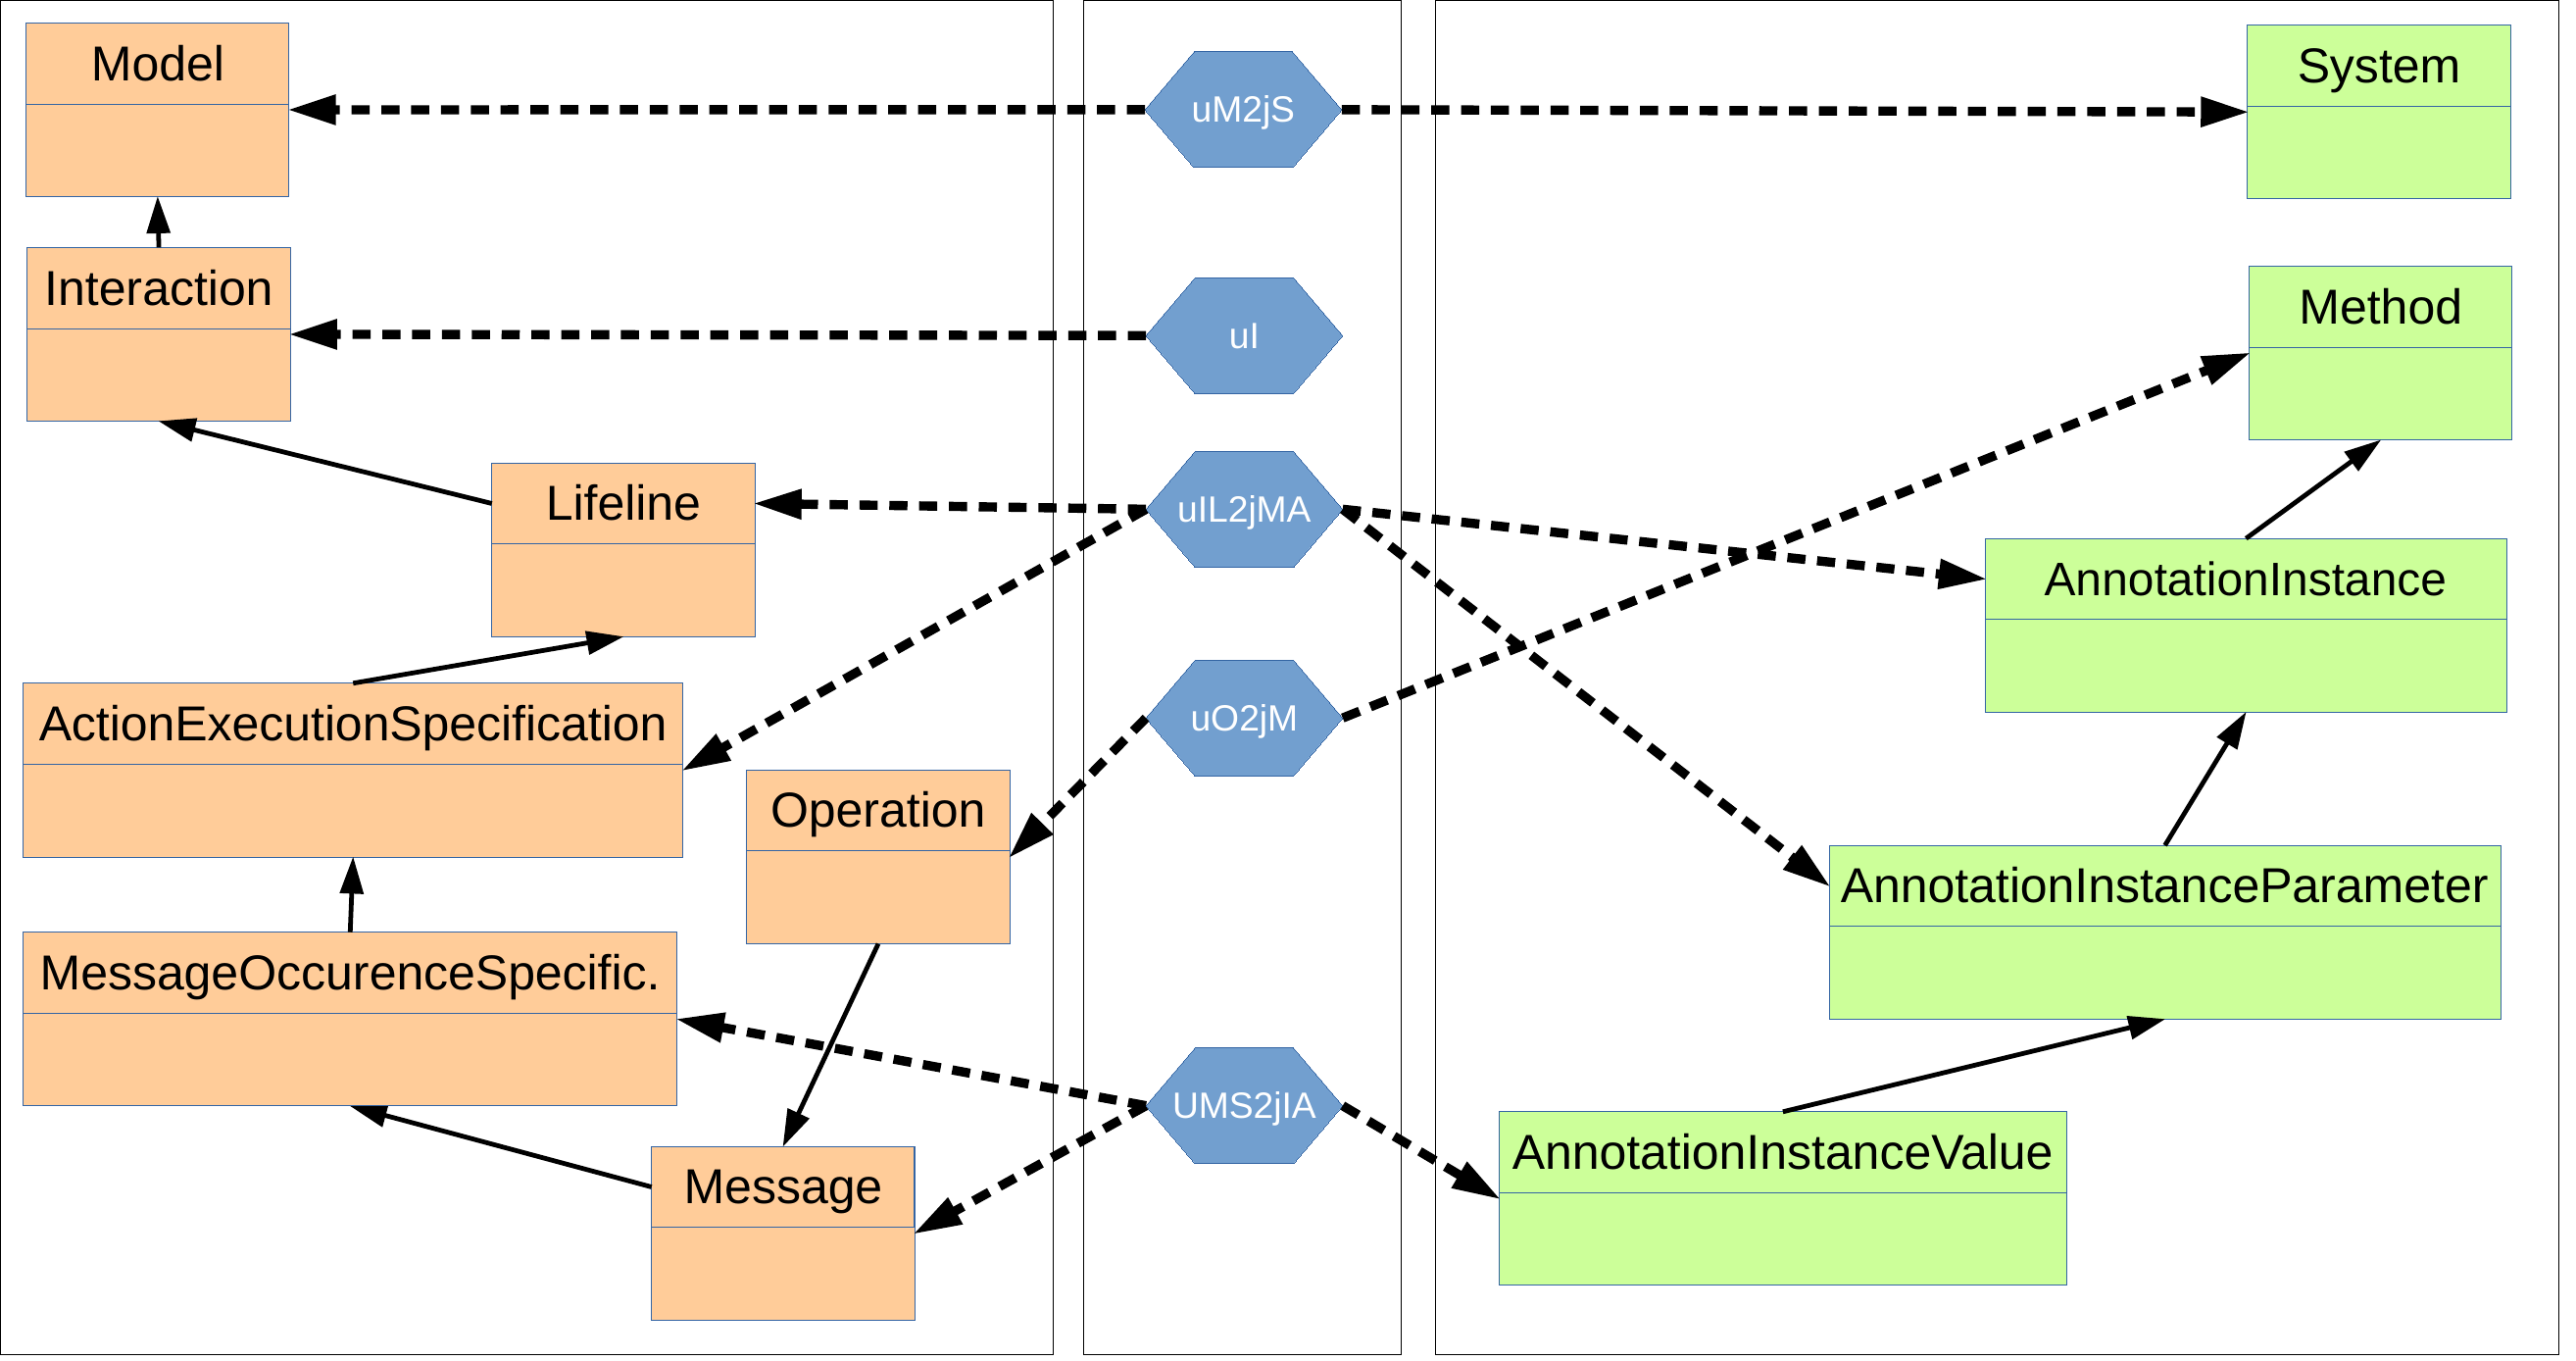

Model
System
uM2jS
Interaction
Method
uI
uIL2jMA
Lifeline
AnnotationInstance
uO2jM
ActionExecutionSpecification
Operation
AnnotationInstanceParameter
MessageOccurenceSpecific.
UMS2jIA
AnnotationInstanceValue
Message